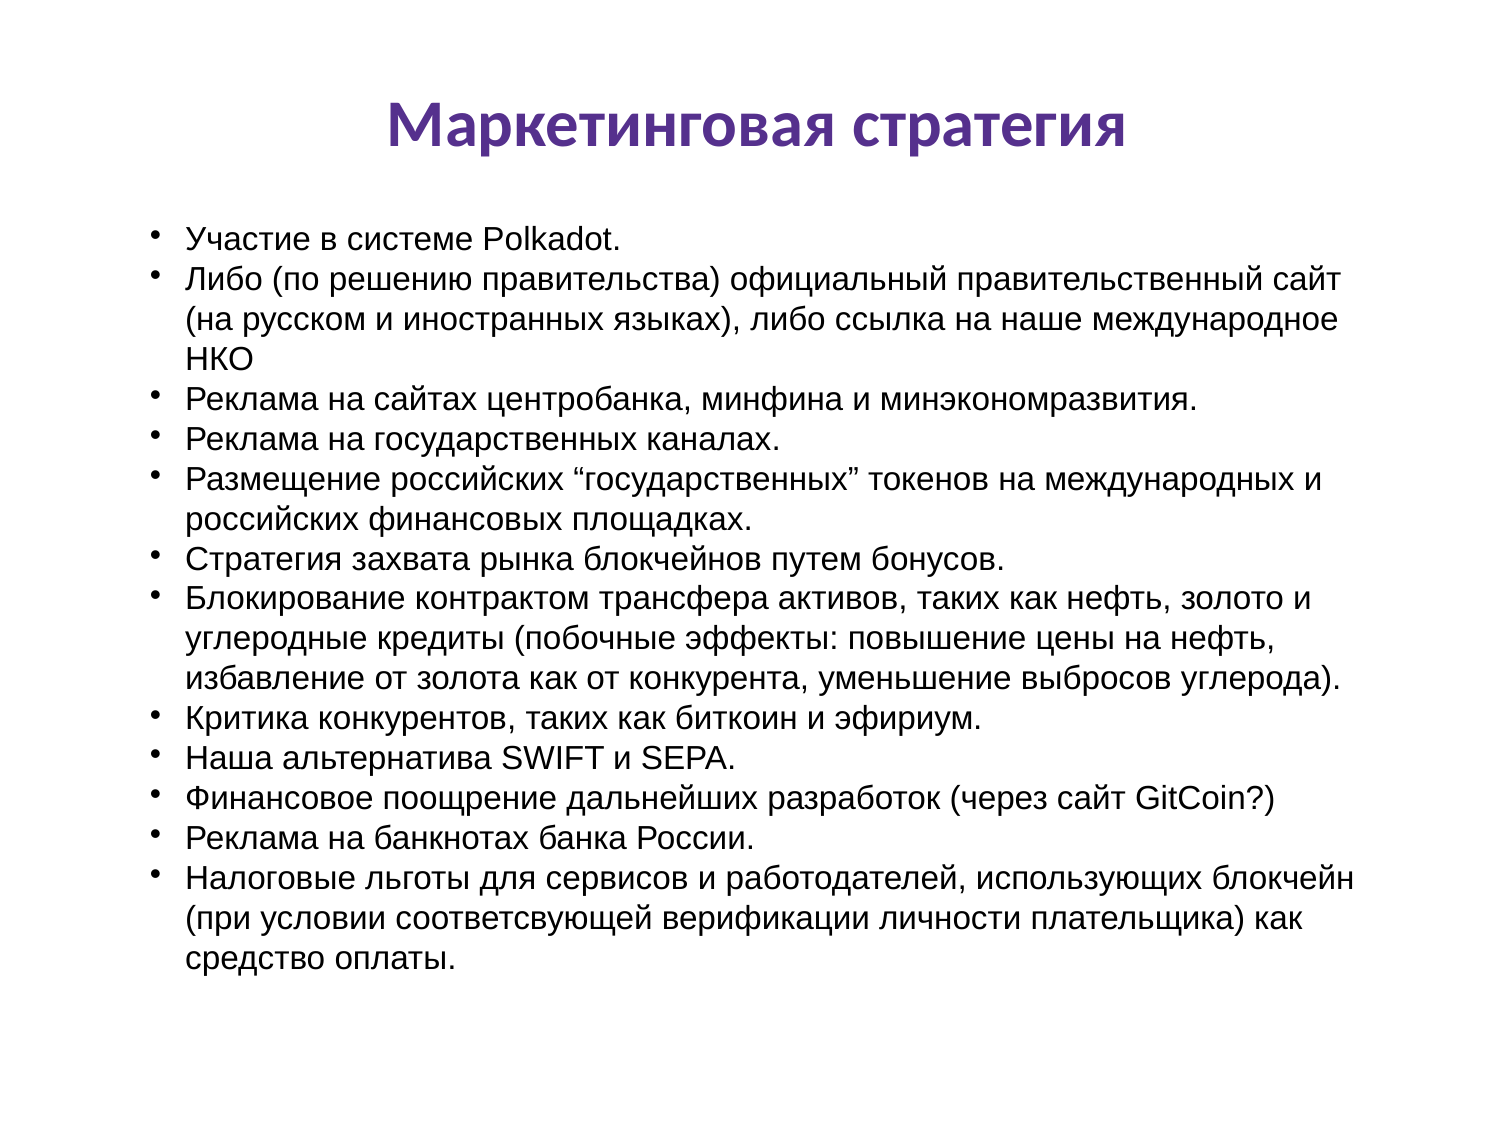

Маркетинговая стратегия
Участие в системе Polkadot.
Либо (по решению правительства) официальный правительственный сайт (на русском и иностранных языках), либо ссылка на наше международное НКО
Реклама на сайтах центробанка, минфина и минэкономразвития.
Реклама на государственных каналах.
Размещение российских “государственных” токенов на международных и российских финансовых площадках.
Стратегия захвата рынка блокчейнов путем бонусов.
Блокирование контрактом трансфера активов, таких как нефть, золото и углеродные кредиты (побочные эффекты: повышение цены на нефть, избавление от золота как от конкурента, уменьшение выбросов углерода).
Критика конкурентов, таких как биткоин и эфириум.
Наша альтернатива SWIFT и SEPA.
Финансовое поощрение дальнейших разработок (через сайт GitCoin?)
Реклама на банкнотах банка России.
Налоговые льготы для сервисов и работодателей, использующих блокчейн (при условии соответсвующей верификации личности плательщика) как средство оплаты.